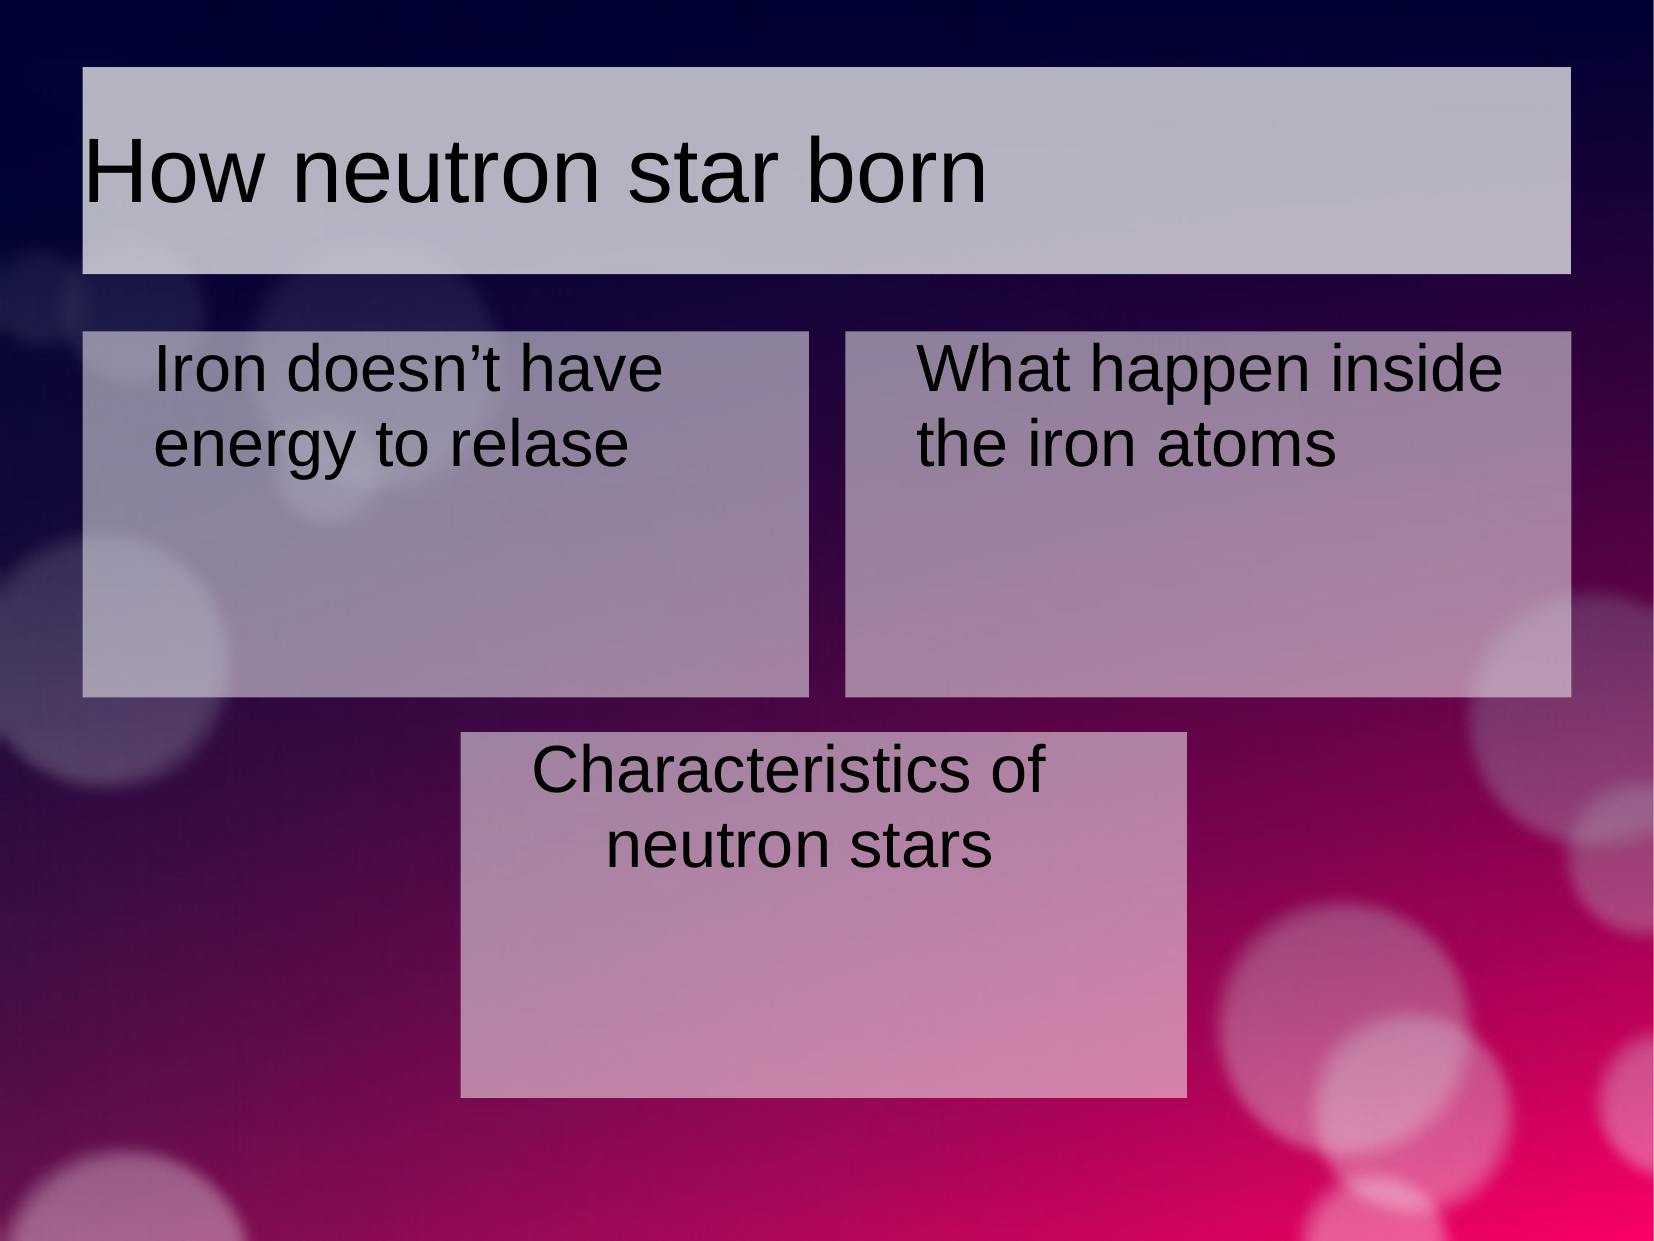

# How neutron star born
Iron doesn’t have energy to relase
What happen inside the iron atoms
Characteristics of 		neutron stars